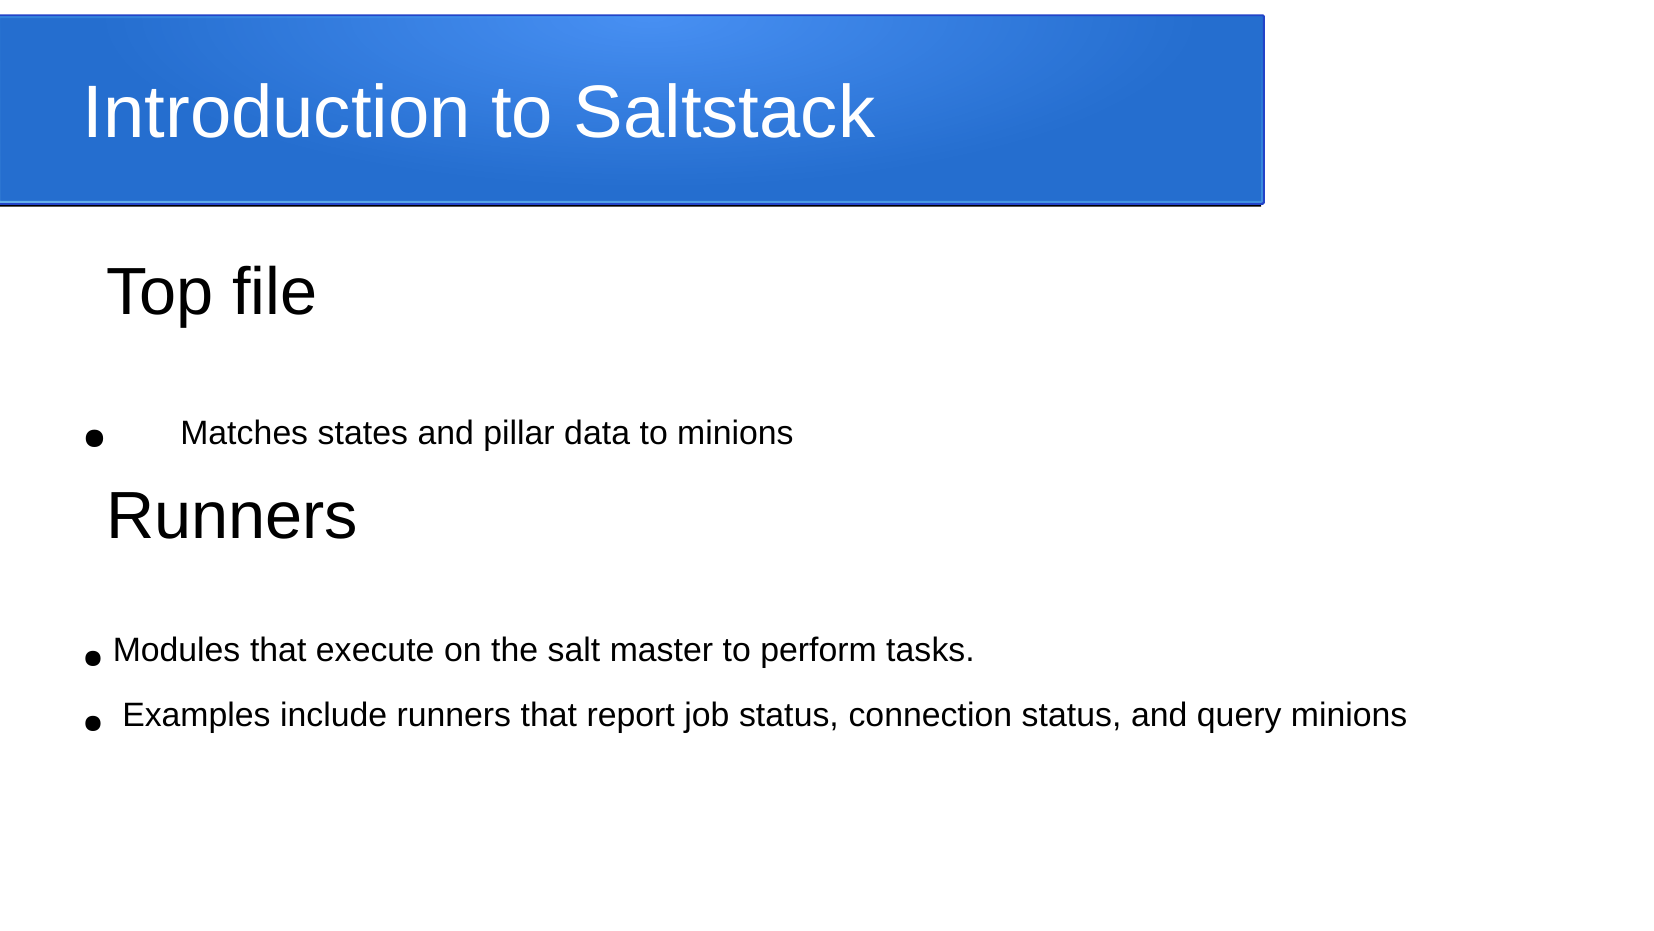

# Introduction to Saltstack
Top file
 Matches states and pillar data to minions
Runners
 Modules that execute on the salt master to perform tasks.
 Examples include runners that report job status, connection status, and query minions